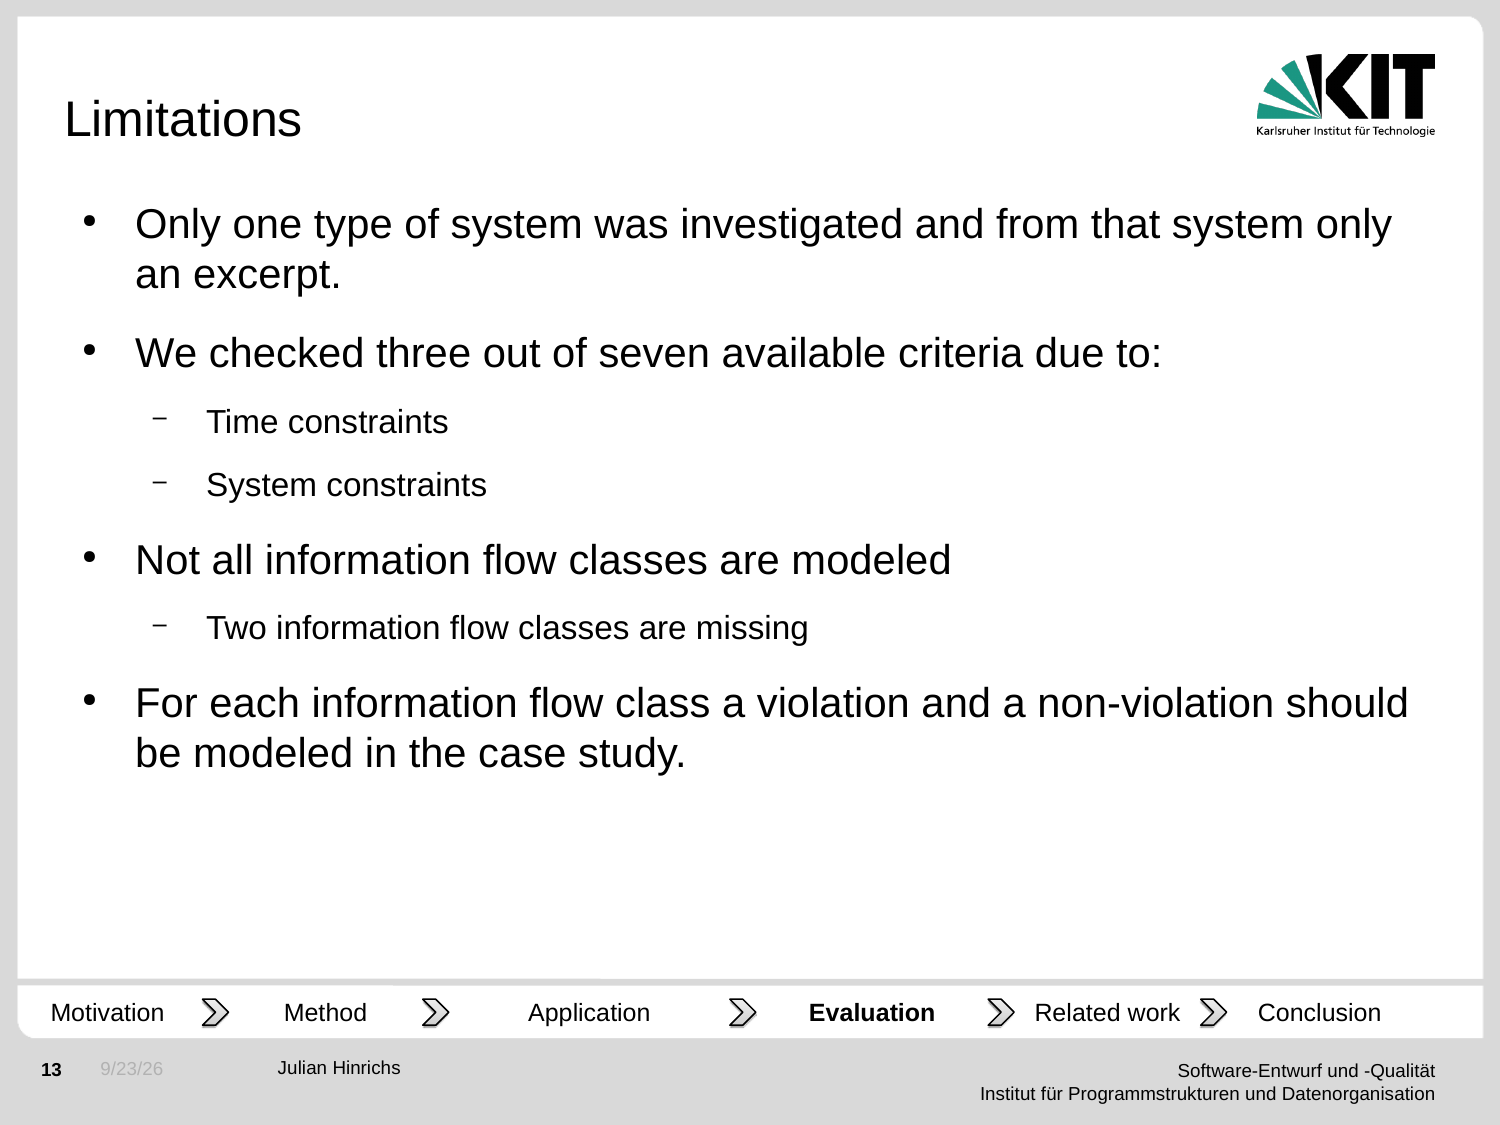

# Limitations
Only one type of system was investigated and from that system only an excerpt.
We checked three out of seven available criteria due to:
Time constraints
System constraints
Not all information flow classes are modeled
Two information flow classes are missing
For each information flow class a violation and a non-violation should be modeled in the case study.
Motivation
Method
Application
Evaluation
Related work
Conclusion